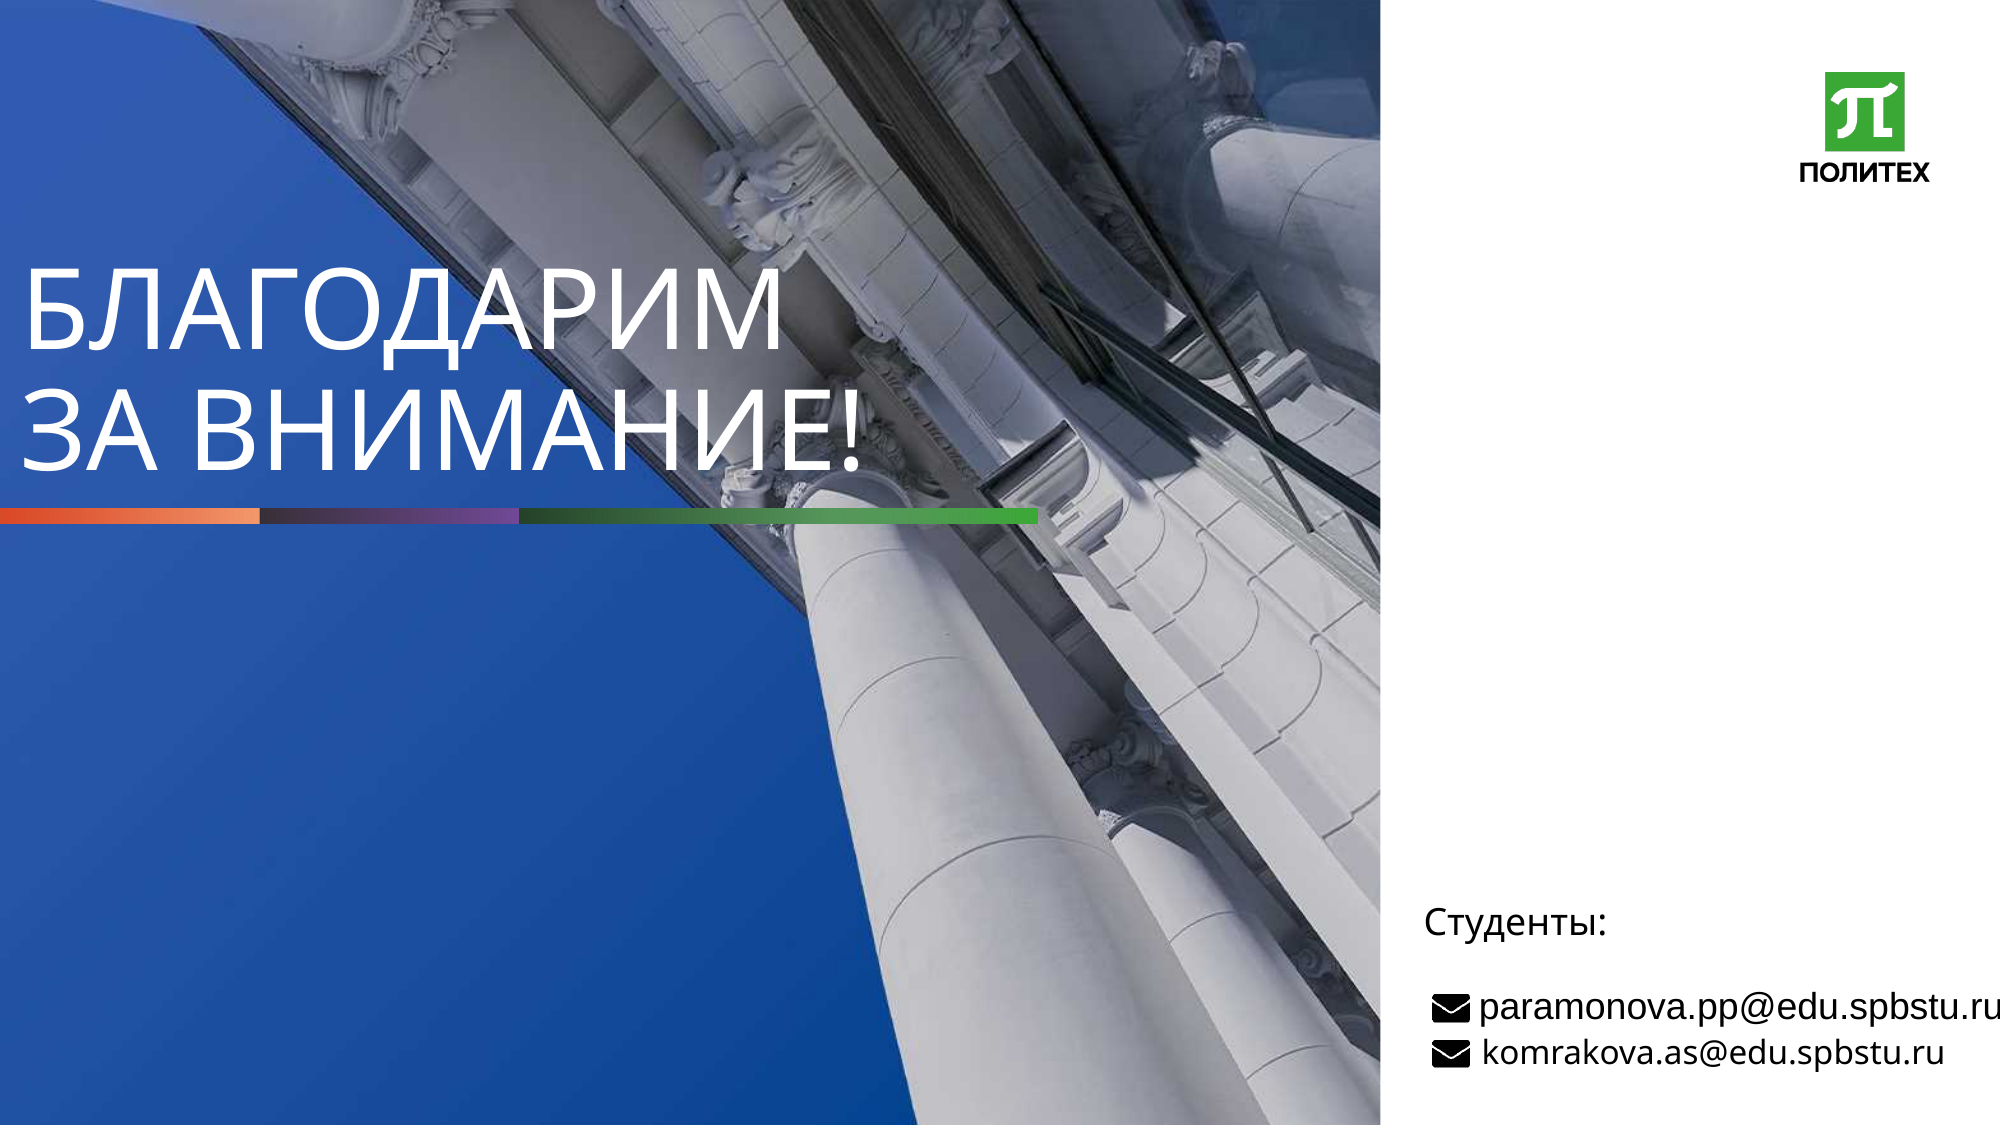

# БЛАГОДАРИМ ЗА ВНИМАНИЕ!
Студенты:
paramonova.pp@edu.spbstu.ru
komrakova.as@edu.spbstu.ru